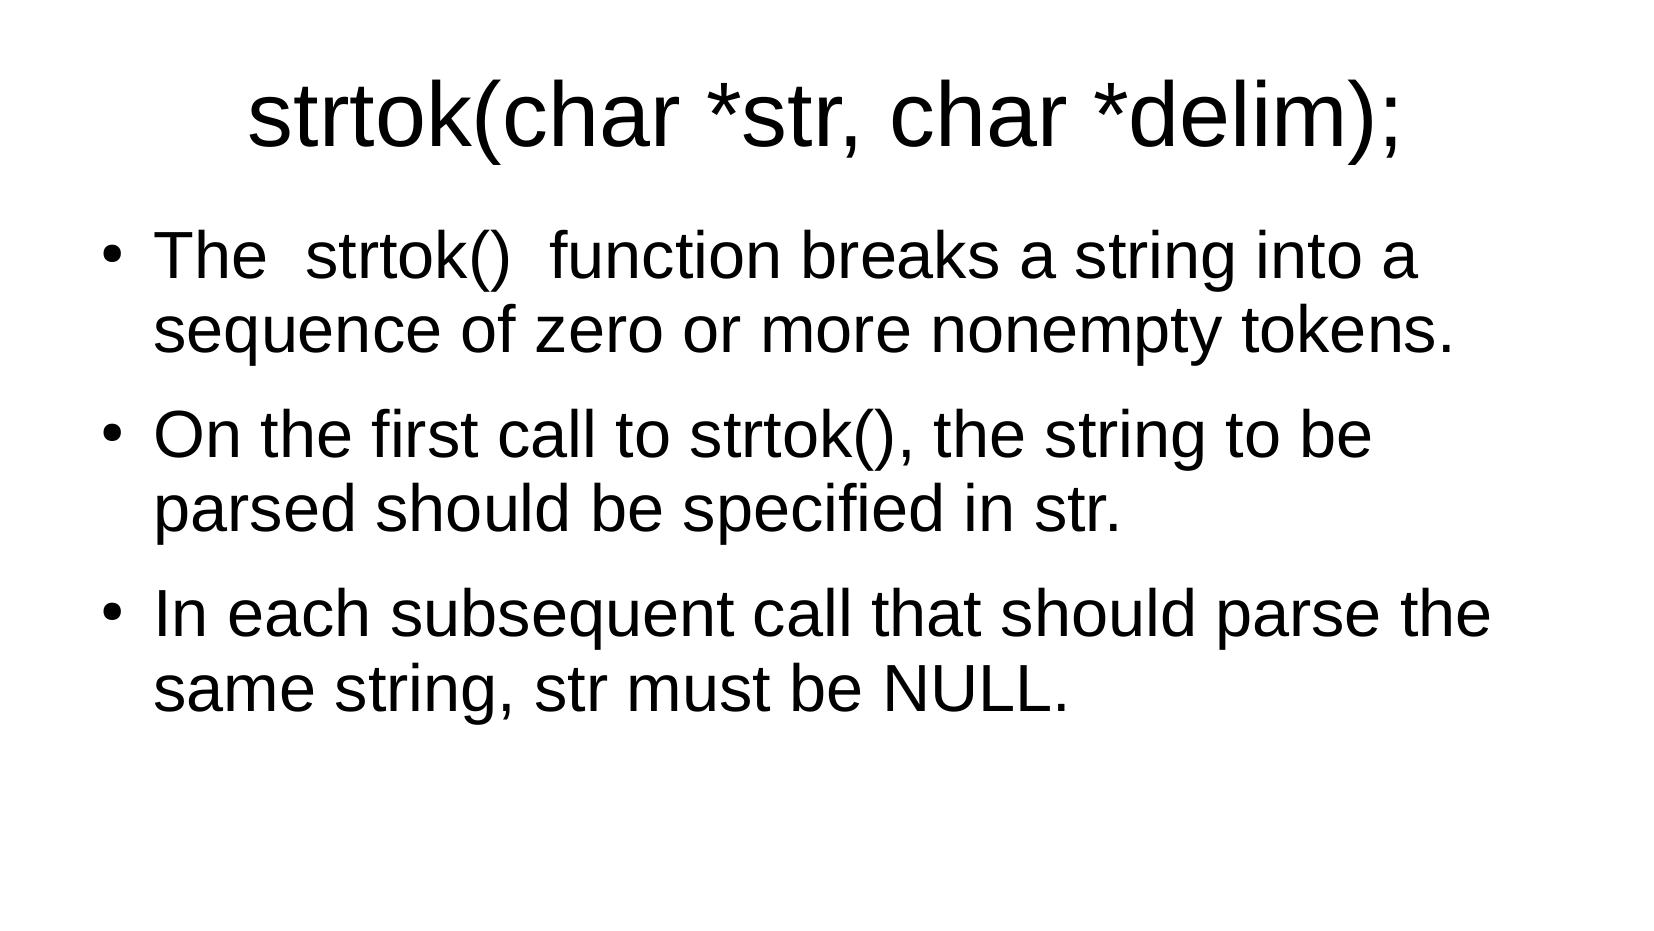

# strtok(char *str, char *delim);
The strtok() function breaks a string into a sequence of zero or more nonempty tokens.
On the first call to strtok(), the string to be parsed should be specified in str.
In each subsequent call that should parse the same string, str must be NULL.